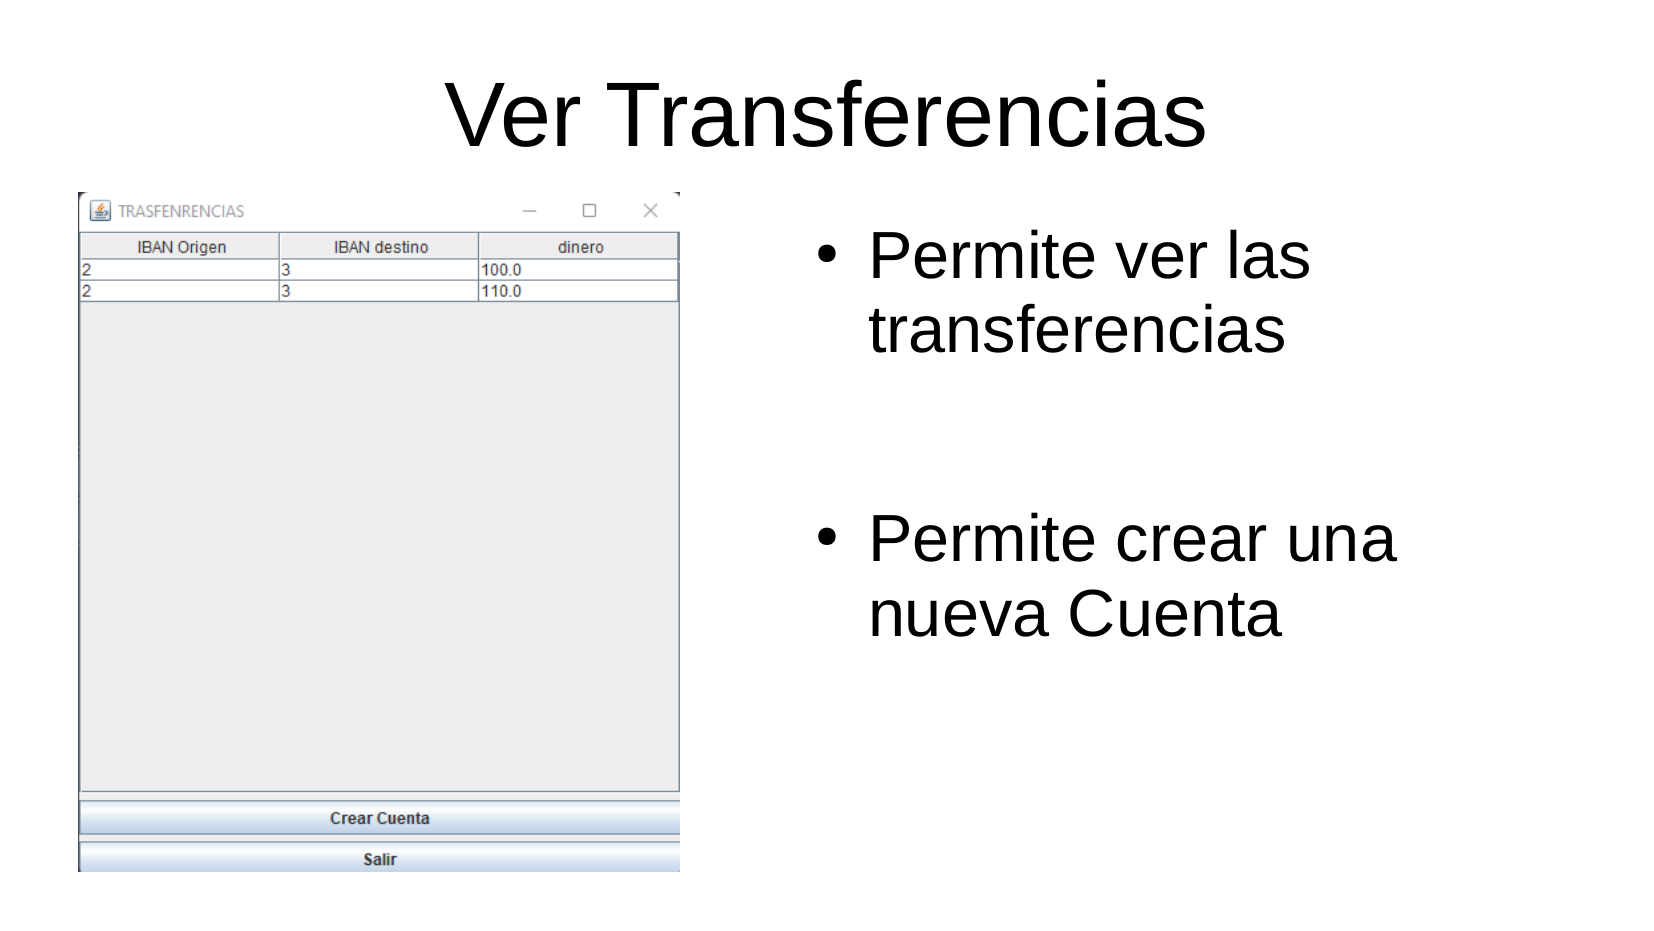

# Ver Transferencias
Permite ver las transferencias
Permite crear una nueva Cuenta